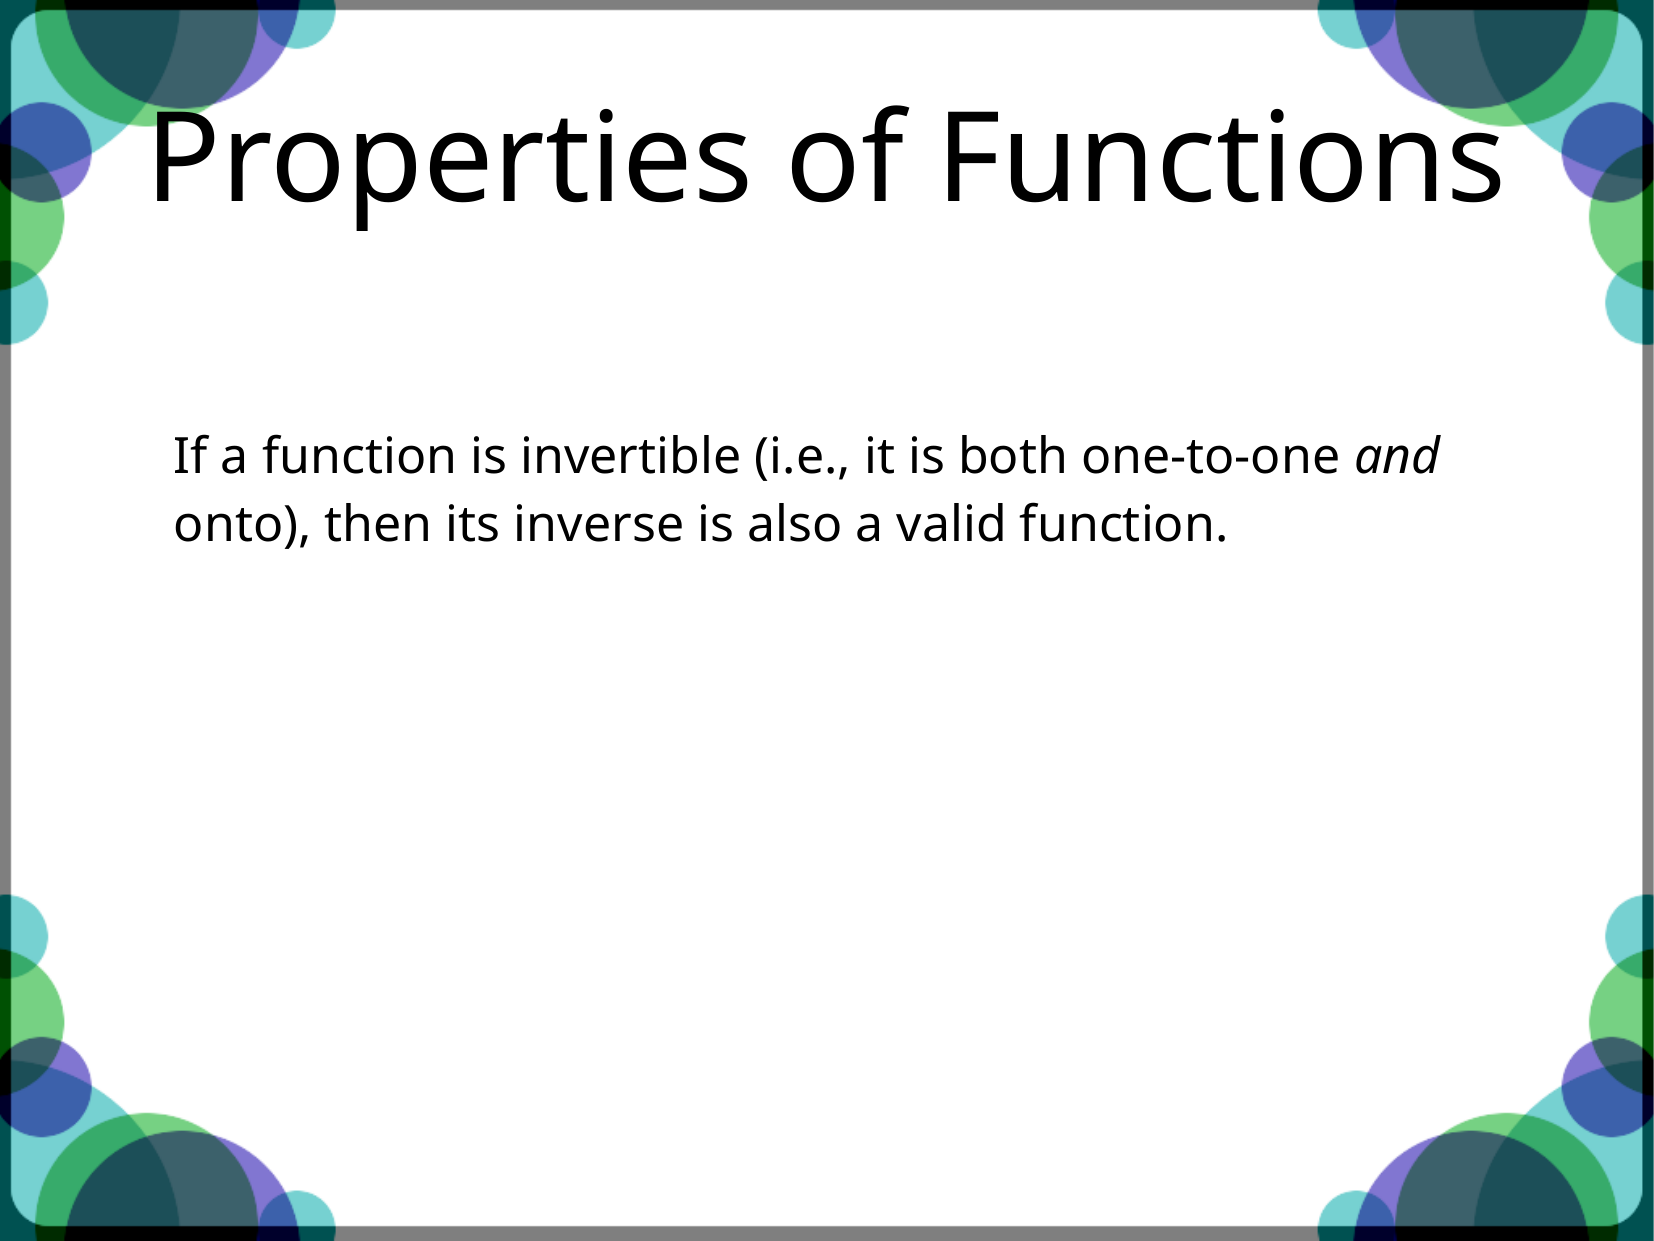

# Properties of Functions
If a function is invertible (i.e., it is both one-to-one and onto), then its inverse is also a valid function.